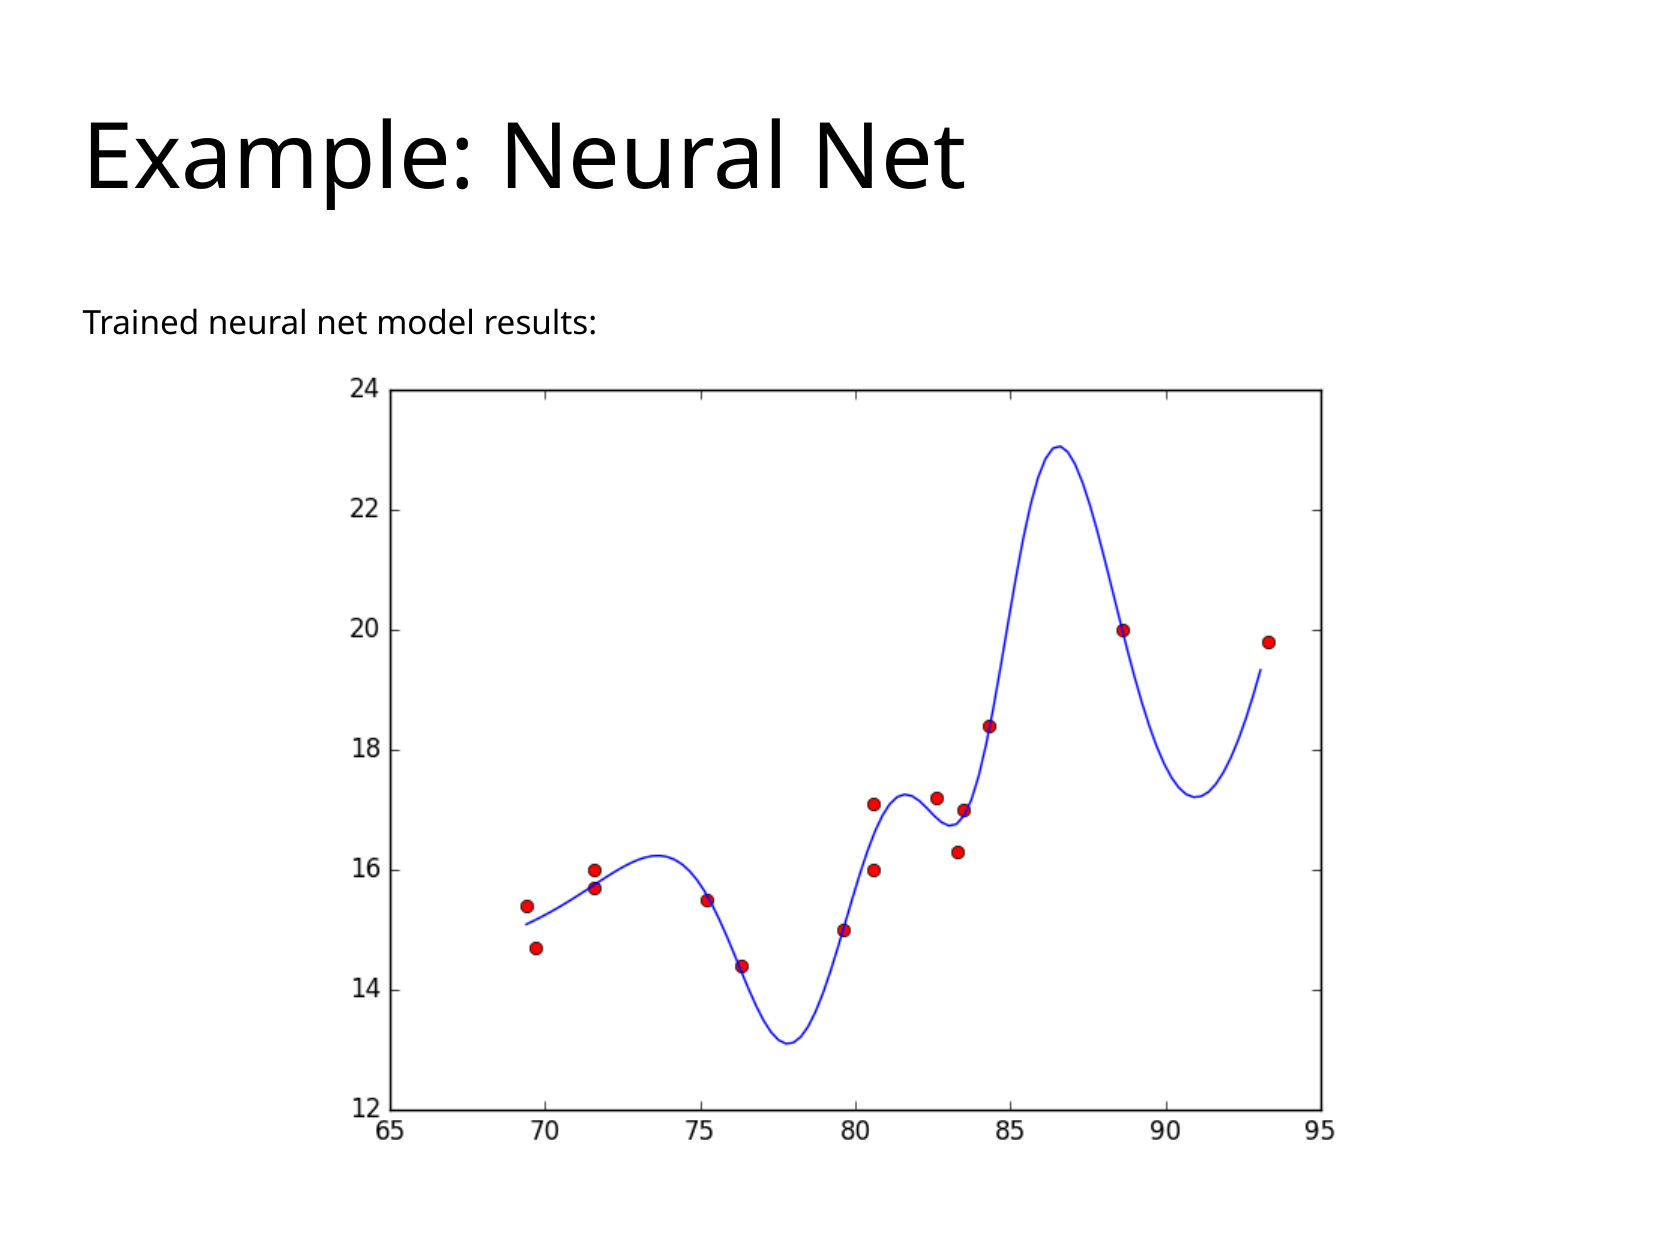

# Example: Neural Net
Trained neural net model results: